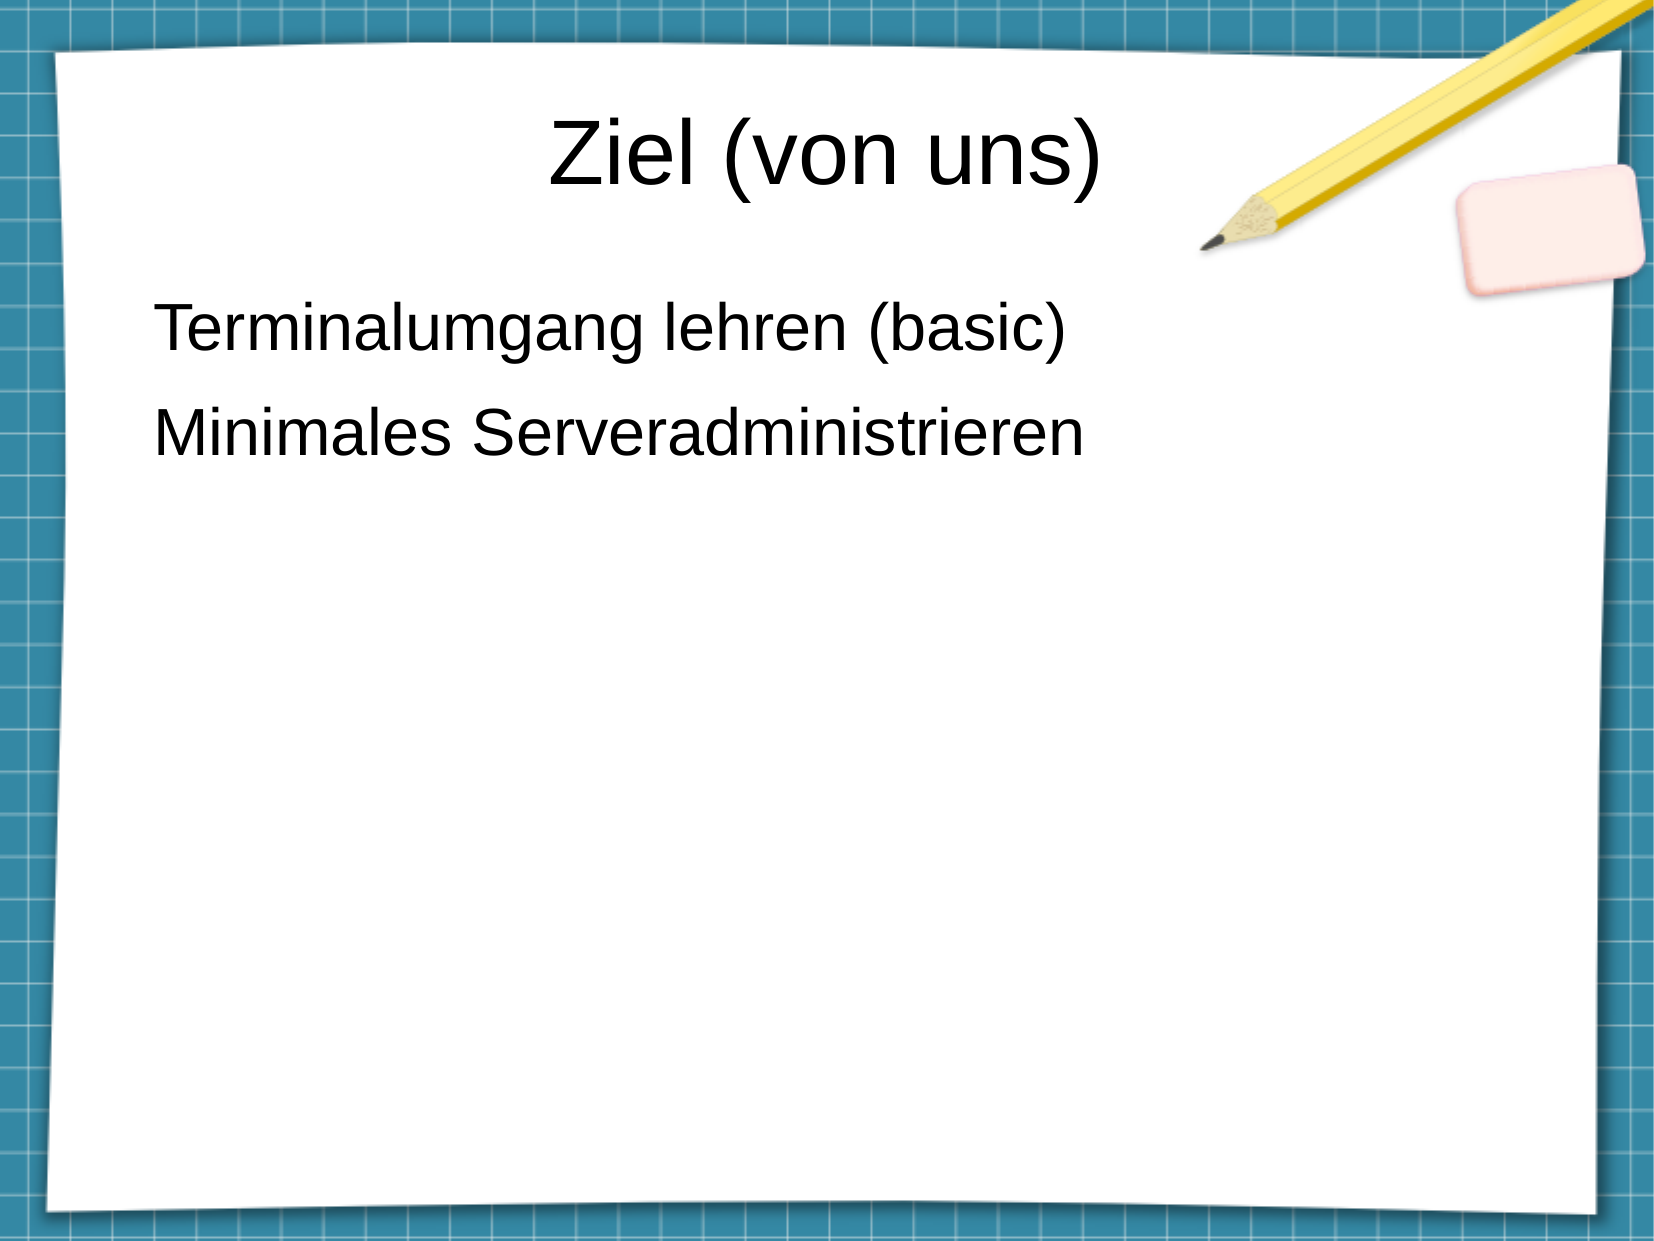

# Ziel (von uns)
Terminalumgang lehren (basic)
Minimales Serveradministrieren